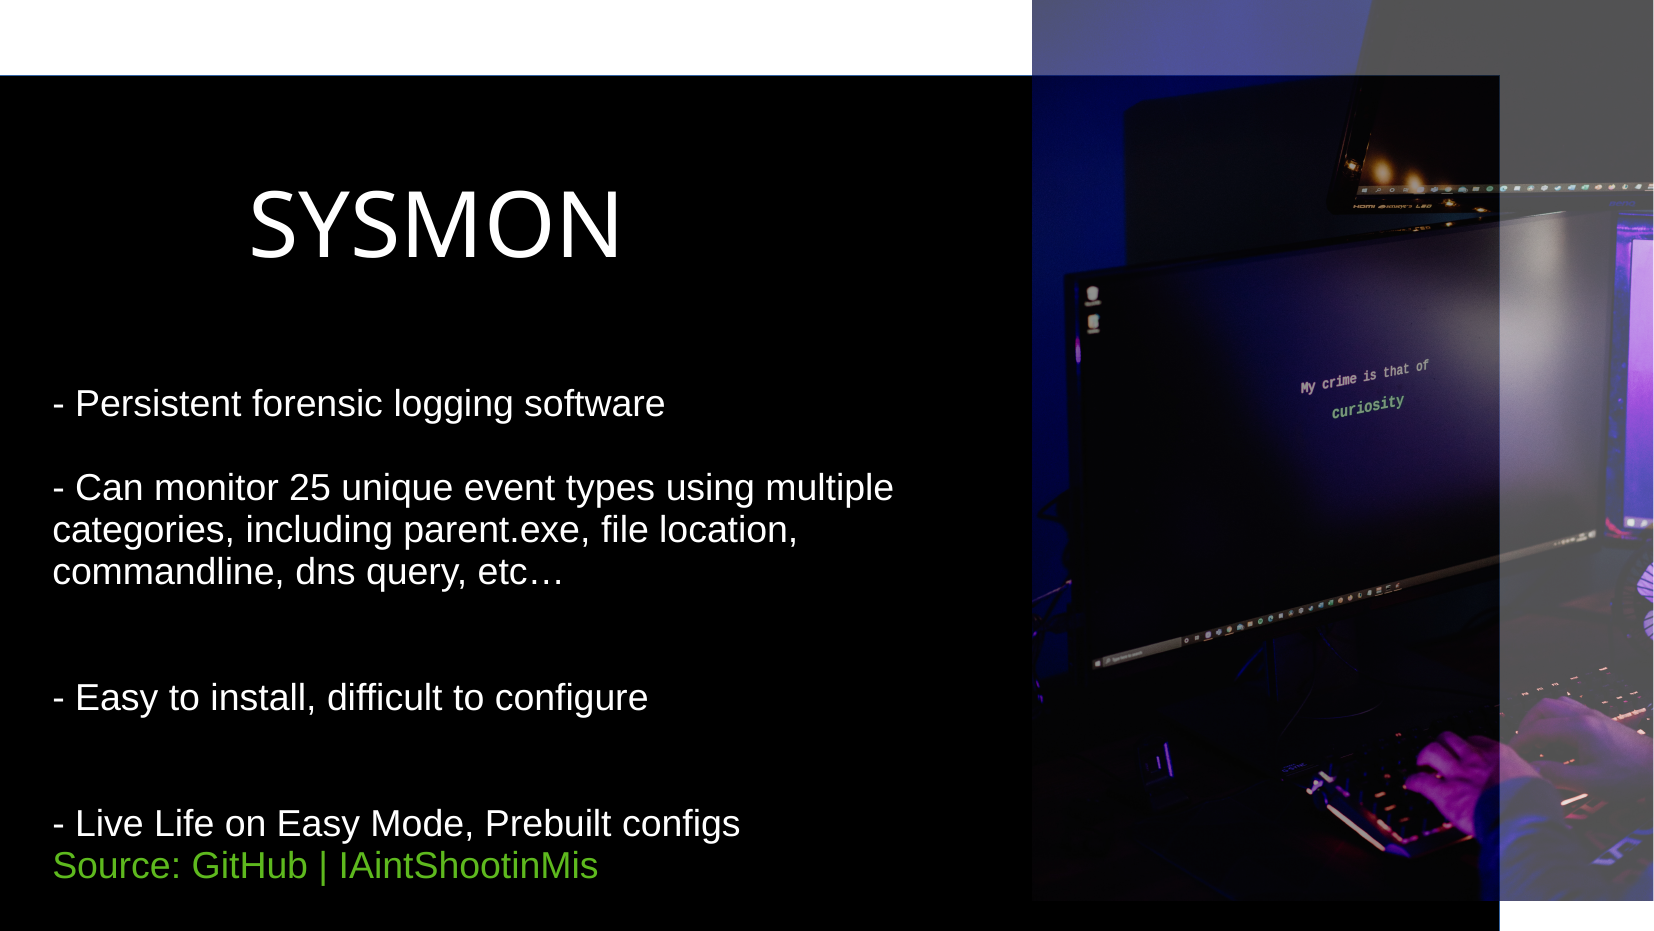

# SYSMON
- Persistent forensic logging software
- Can monitor 25 unique event types using multiple categories, including parent.exe, file location, commandline, dns query, etc…
- Easy to install, difficult to configure
- Live Life on Easy Mode, Prebuilt configs
Source: GitHub | IAintShootinMis